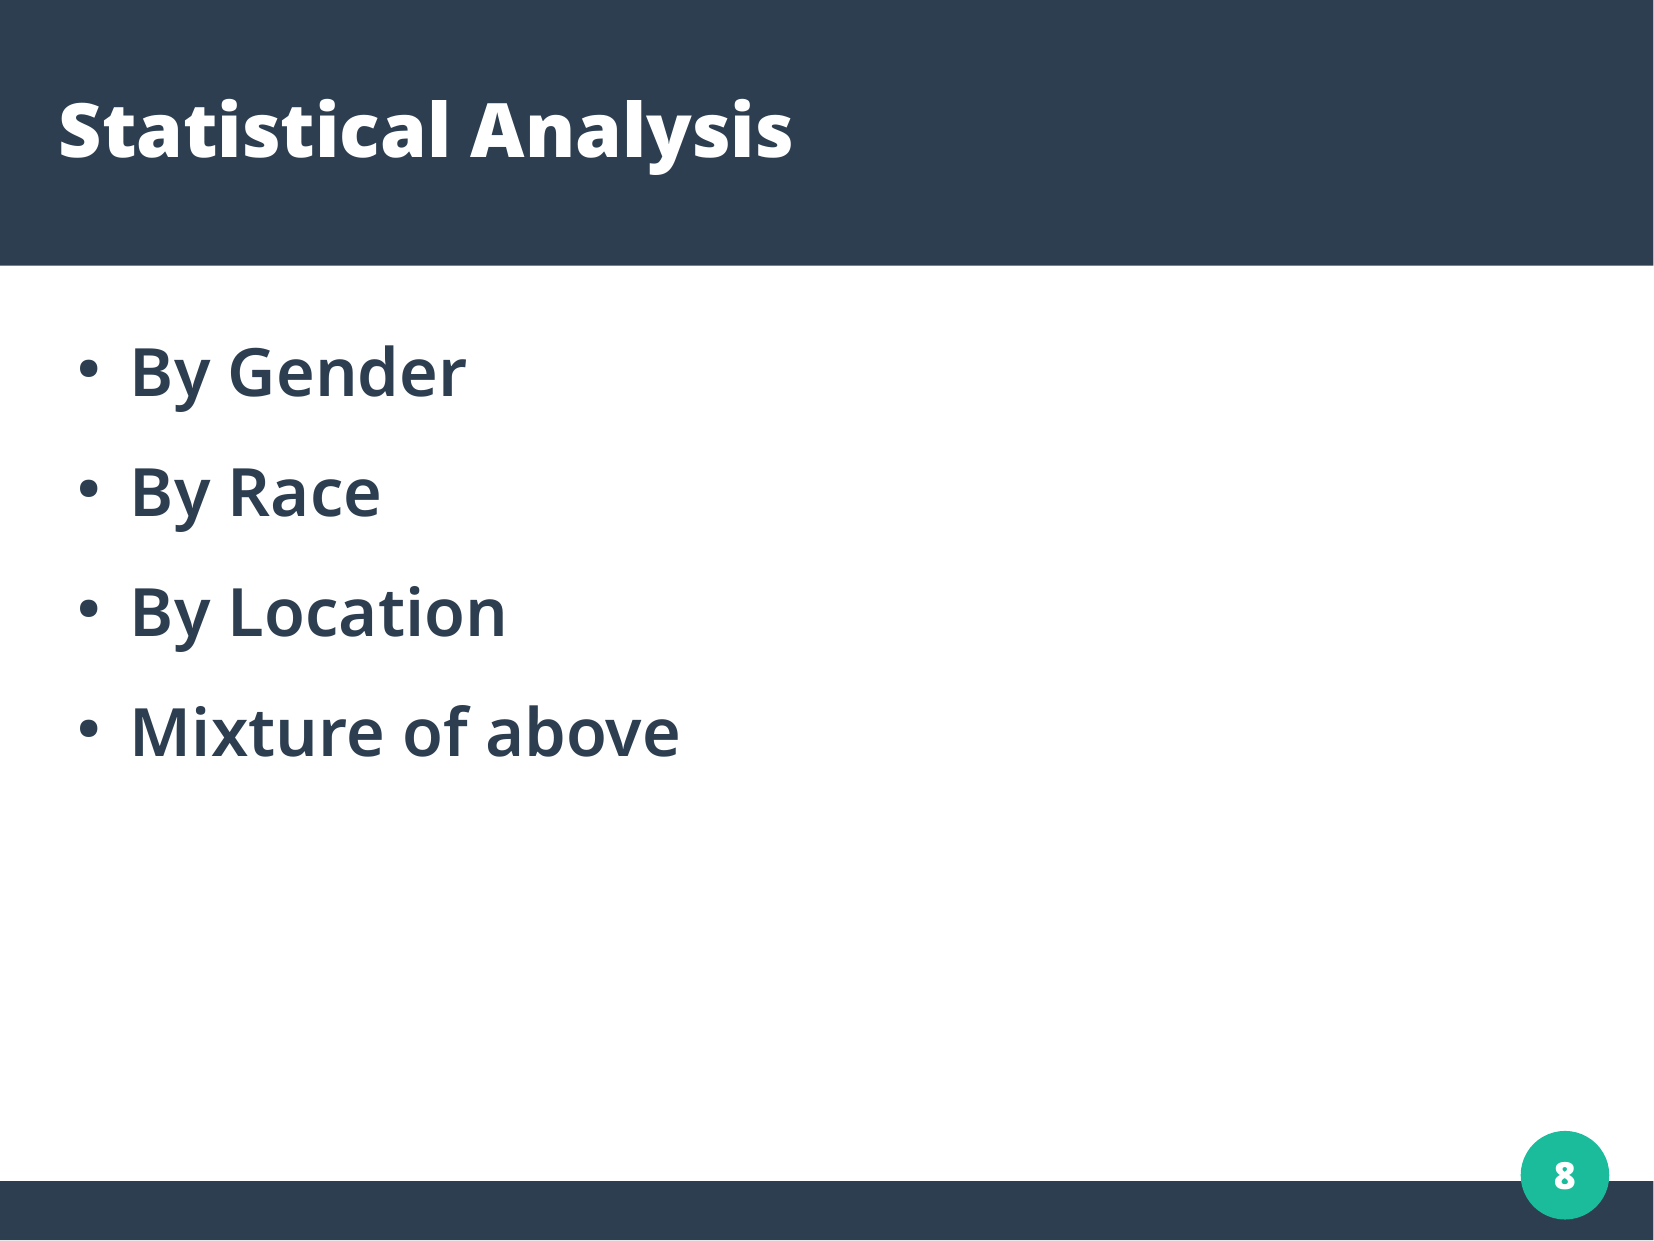

# Statistical Analysis
By Gender
By Race
By Location
Mixture of above
8